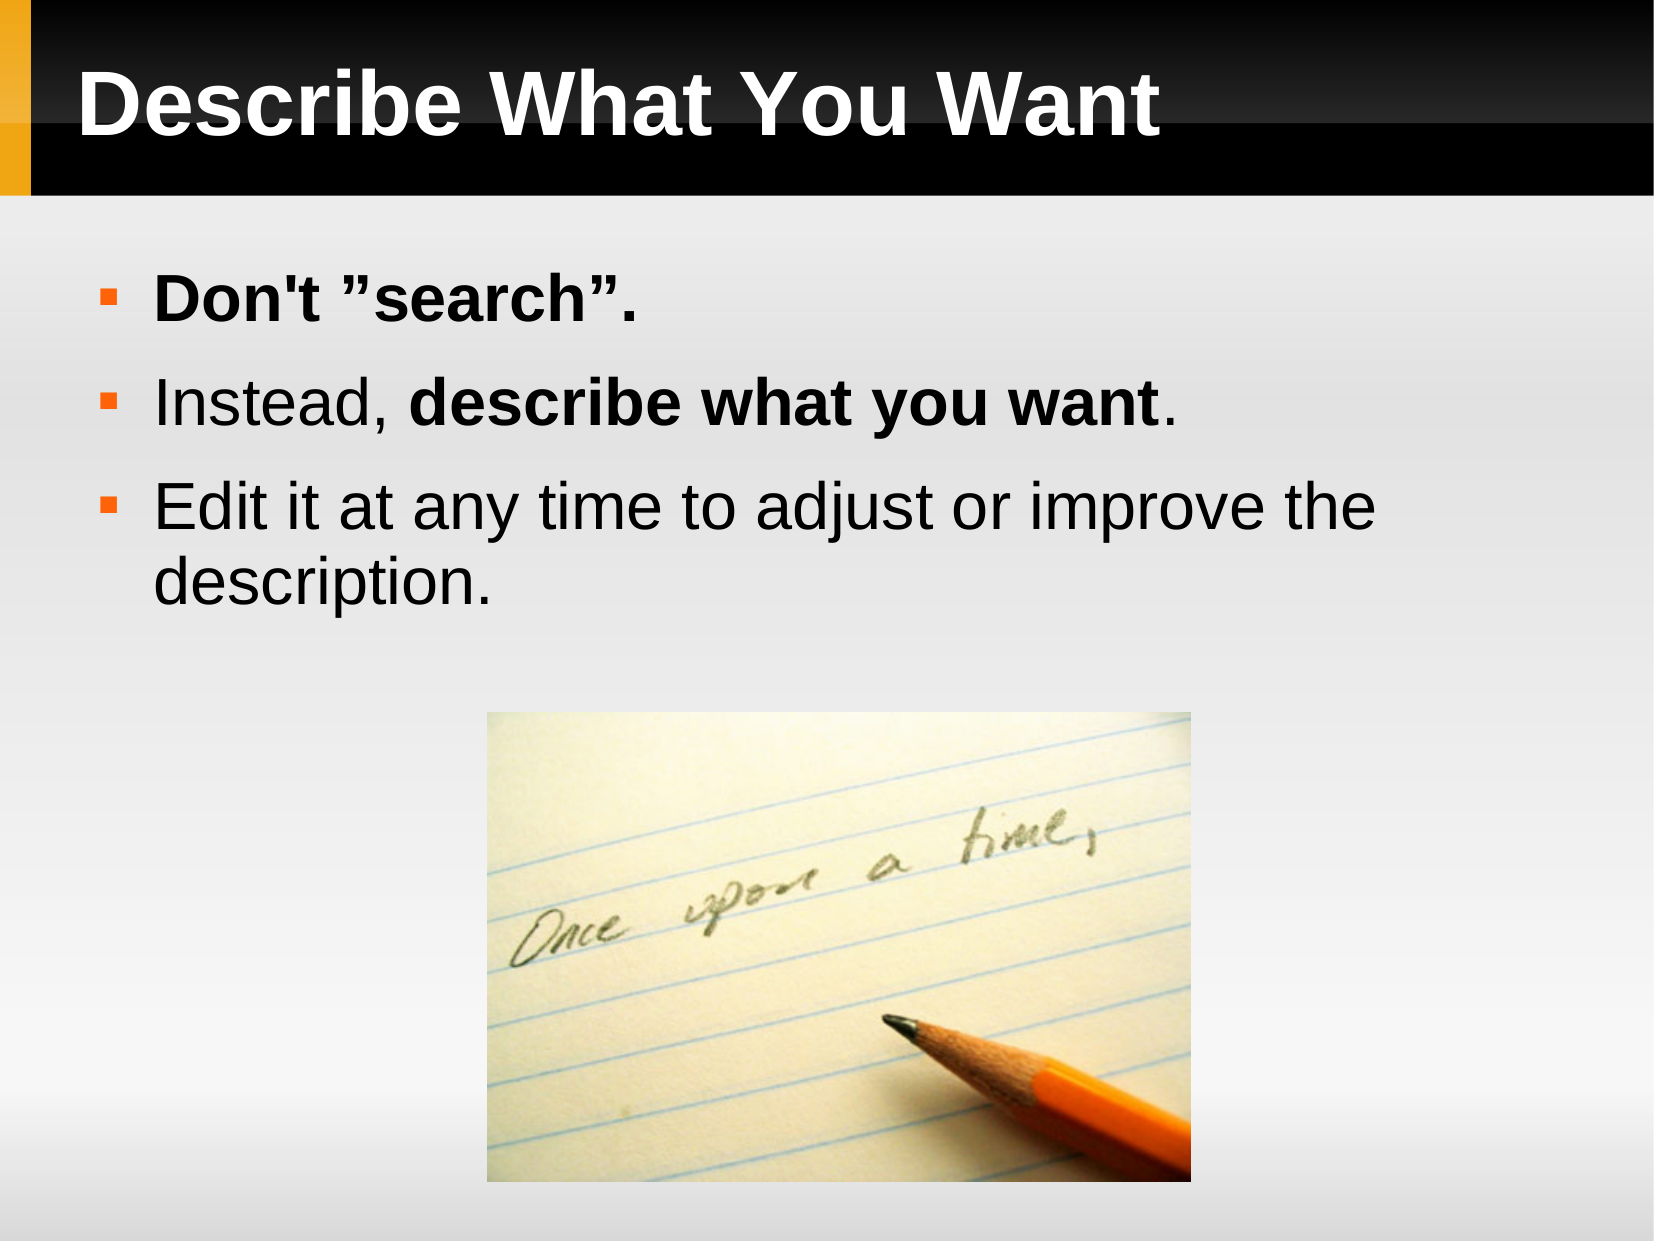

# Describe What You Want
Don't ”search”.
Instead, describe what you want.
Edit it at any time to adjust or improve the description.